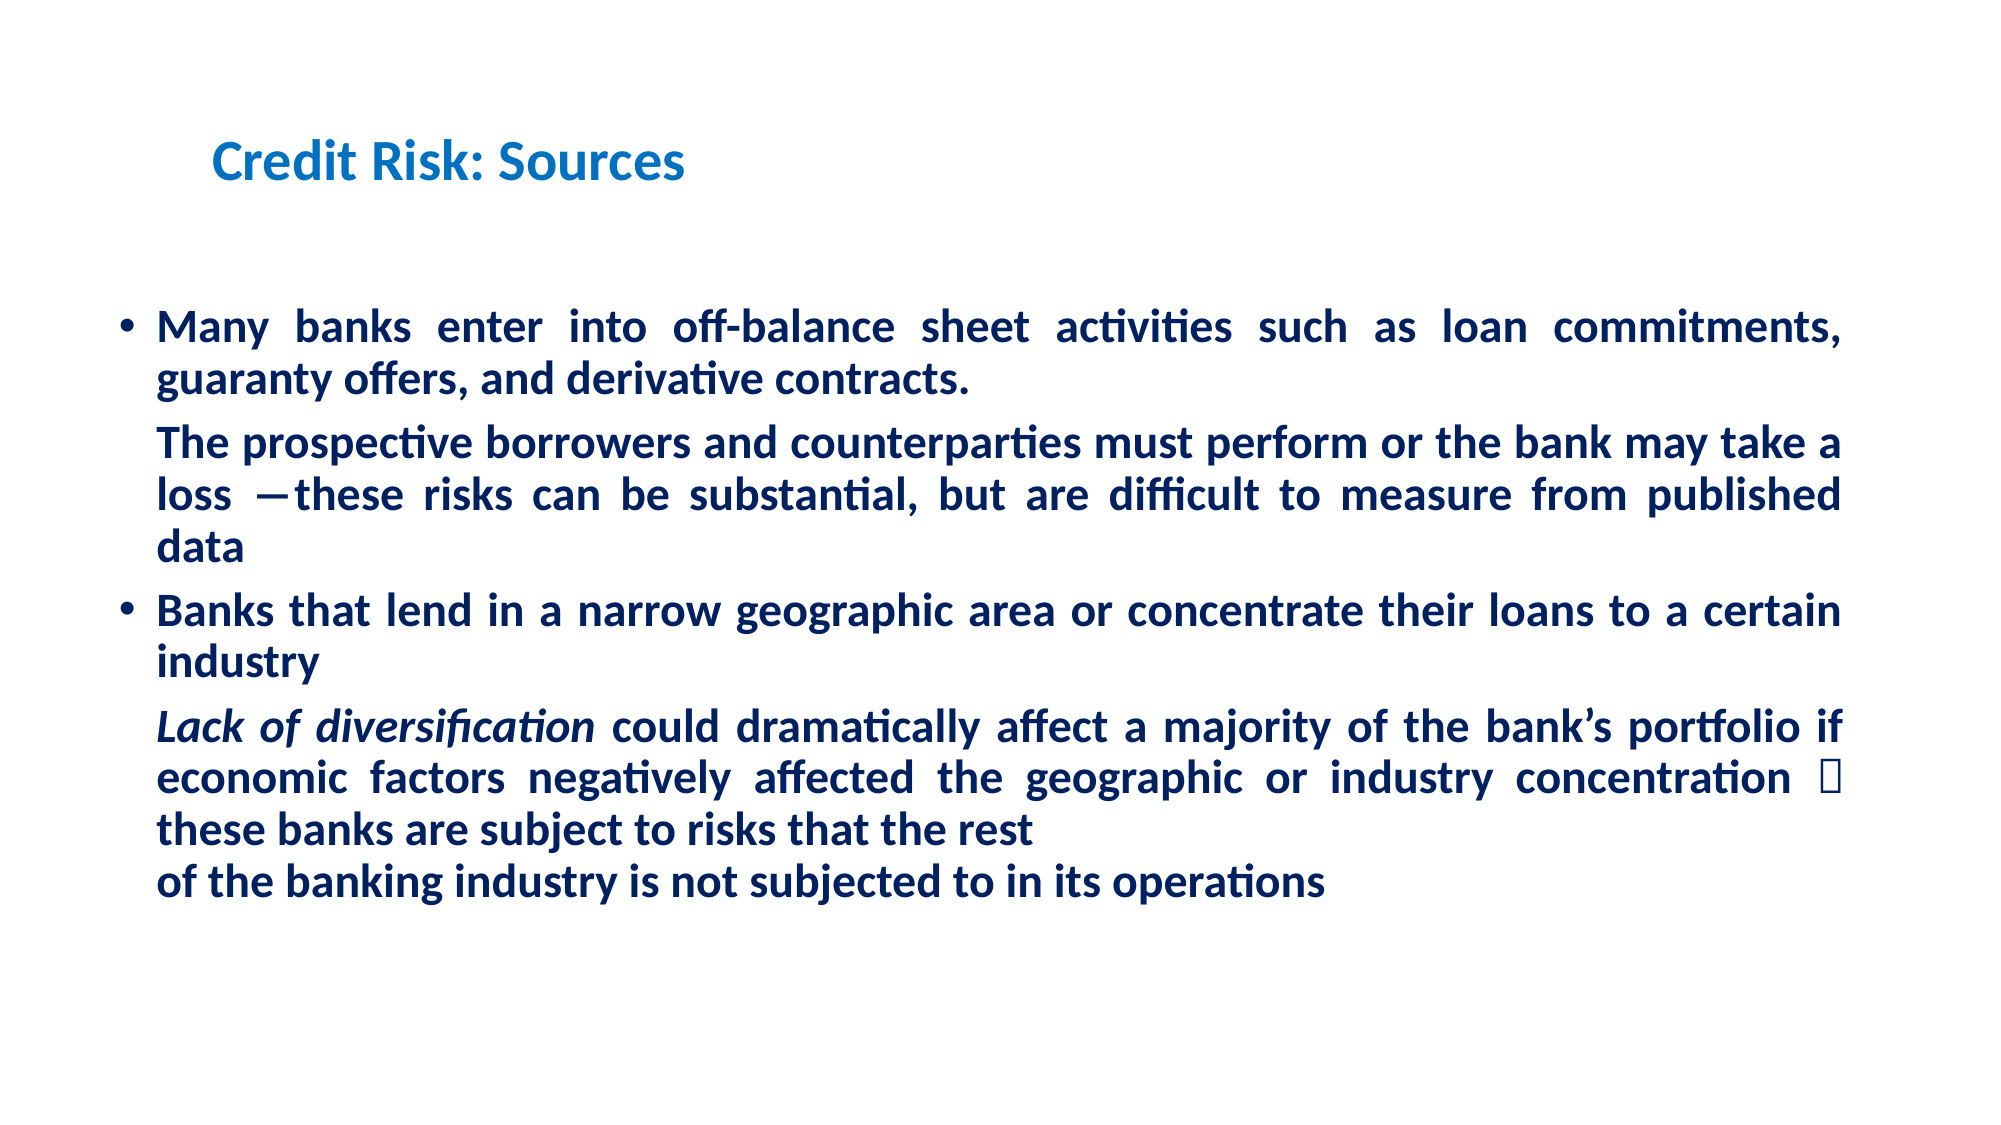

Credit Risk: Sources
# Many banks enter into off-balance sheet activities such as loan commitments, guaranty offers, and derivative contracts.
The prospective borrowers and counterparties must perform or the bank may take a loss ―these risks can be substantial, but are difficult to measure from published data
Banks that lend in a narrow geographic area or concentrate their loans to a certain industry
Lack of diversification could dramatically affect a majority of the bank’s portfolio if economic factors negatively affected the geographic or industry concentration  these banks are subject to risks that the rest
of the banking industry is not subjected to in its operations